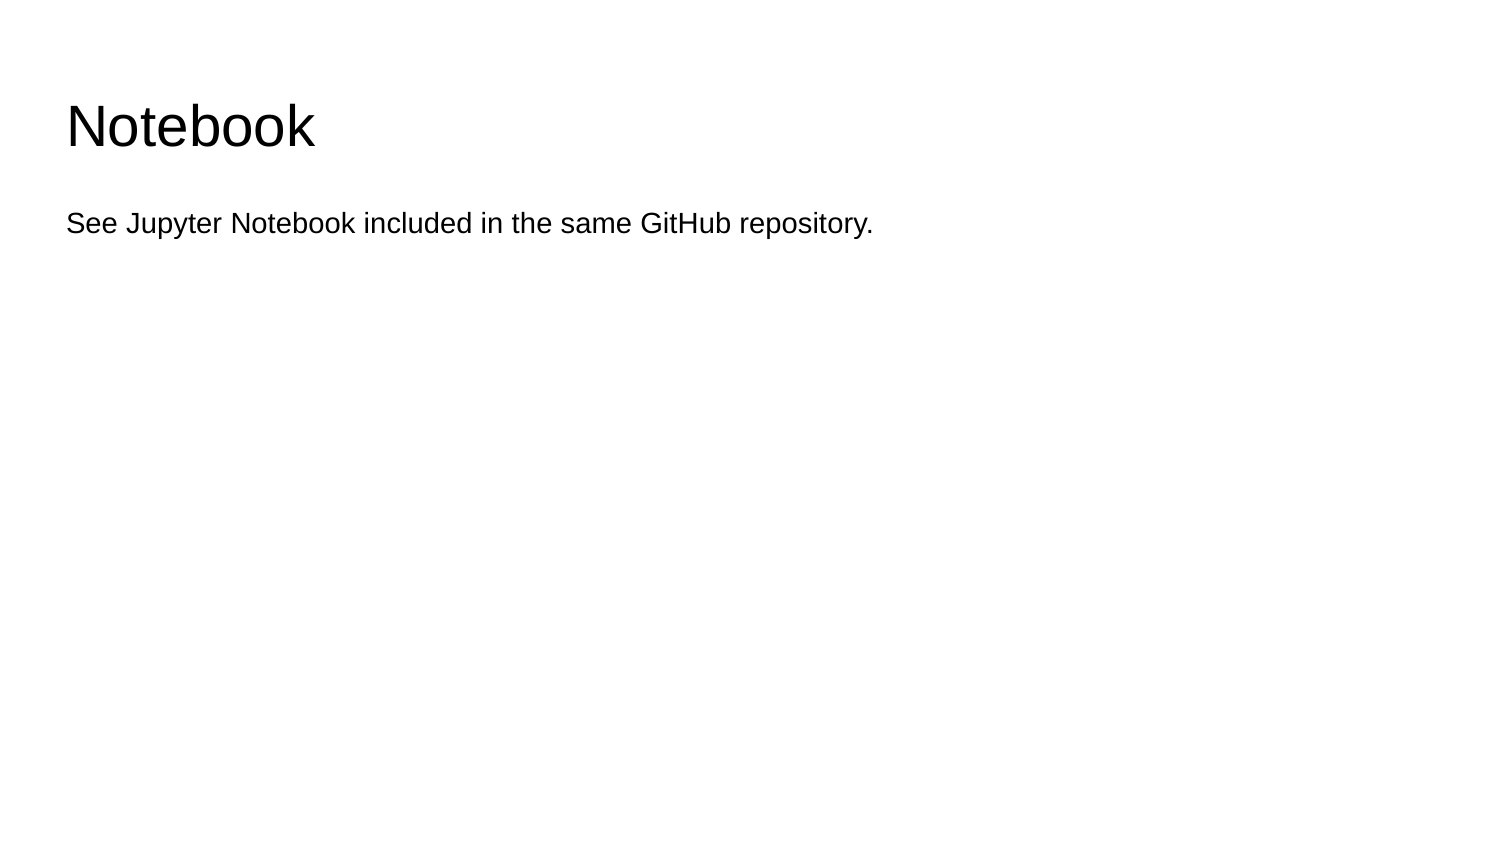

# Notebook
See Jupyter Notebook included in the same GitHub repository.